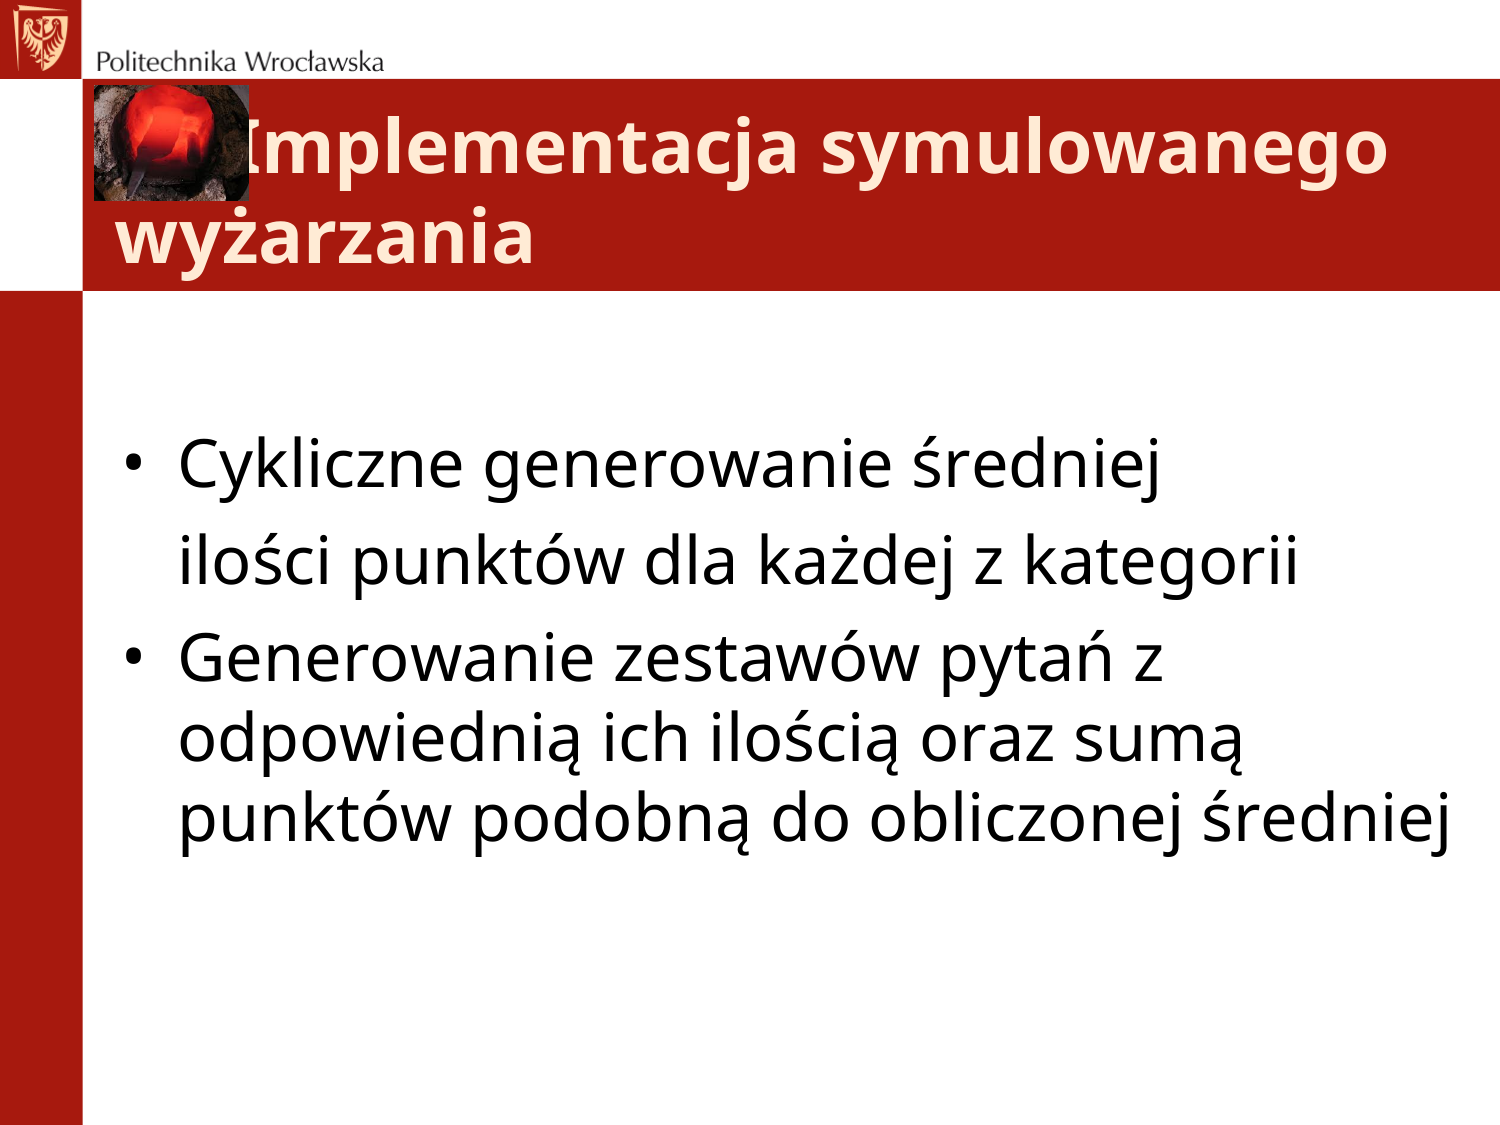

# Implementacja symulowanego wyżarzania
Cykliczne generowanie średniej
ilości punktów dla każdej z kategorii
Generowanie zestawów pytań z odpowiednią ich ilością oraz sumą punktów podobną do obliczonej średniej